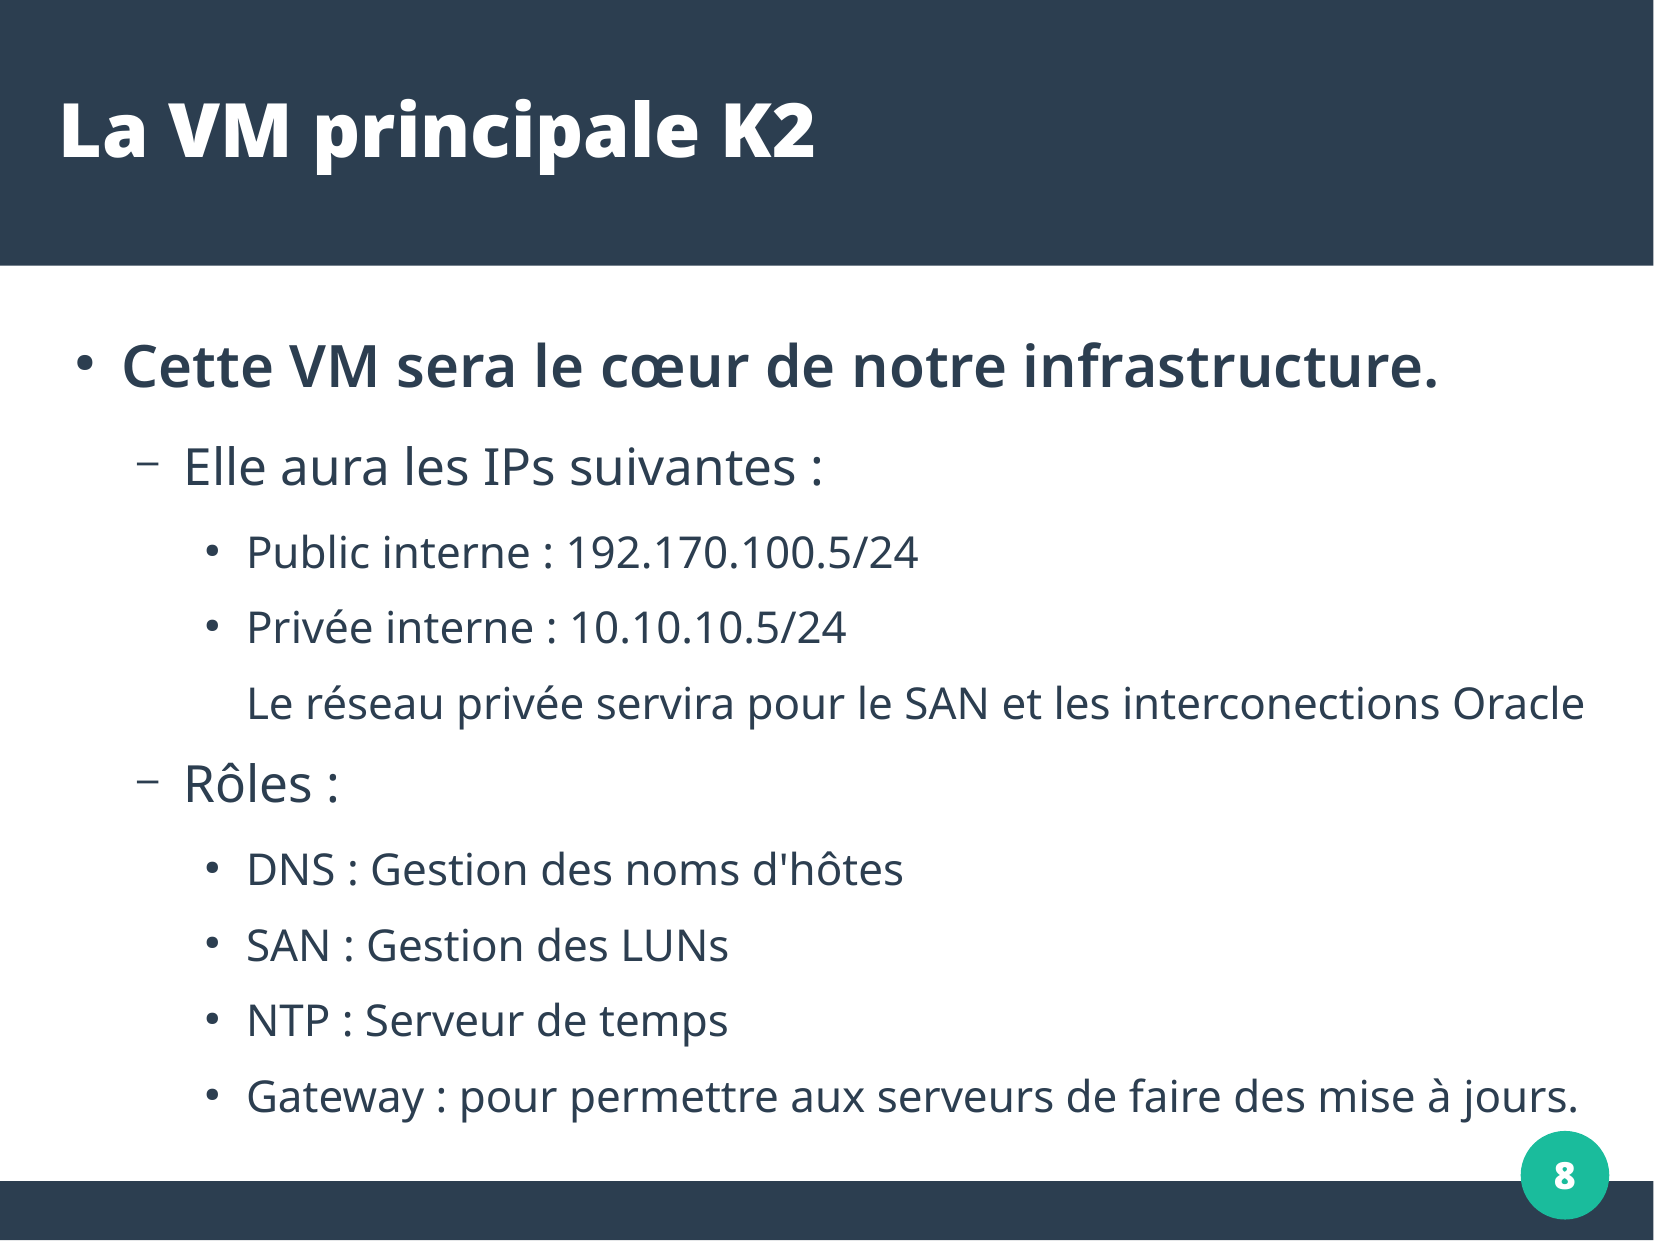

# La VM principale K2
Cette VM sera le cœur de notre infrastructure.
Elle aura les IPs suivantes :
Public interne : 192.170.100.5/24
Privée interne : 10.10.10.5/24
Le réseau privée servira pour le SAN et les interconections Oracle
Rôles :
DNS : Gestion des noms d'hôtes
SAN : Gestion des LUNs
NTP : Serveur de temps
Gateway : pour permettre aux serveurs de faire des mise à jours.
8